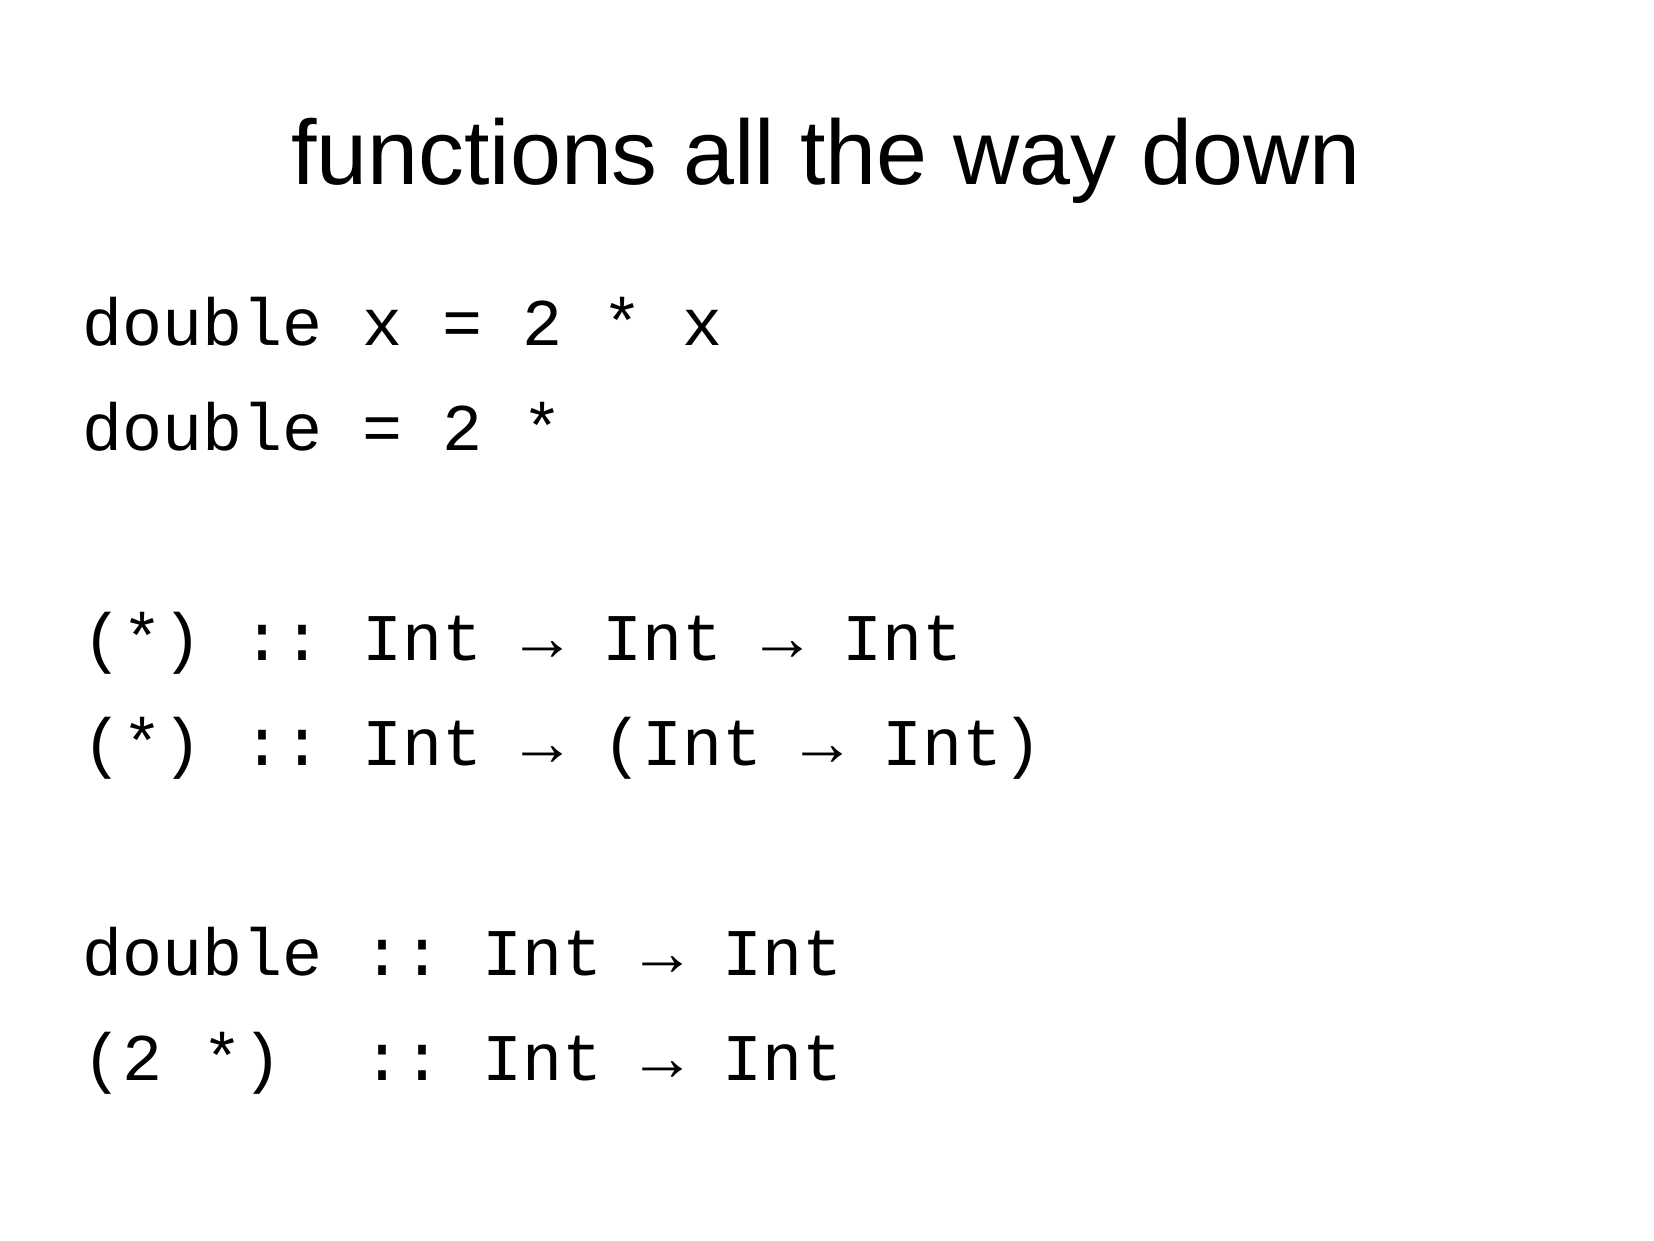

# functions all the way down
double x = 2 * x
double = 2 *
(*) :: Int → Int → Int
(*) :: Int → (Int → Int)
double :: Int → Int
(2 *) :: Int → Int